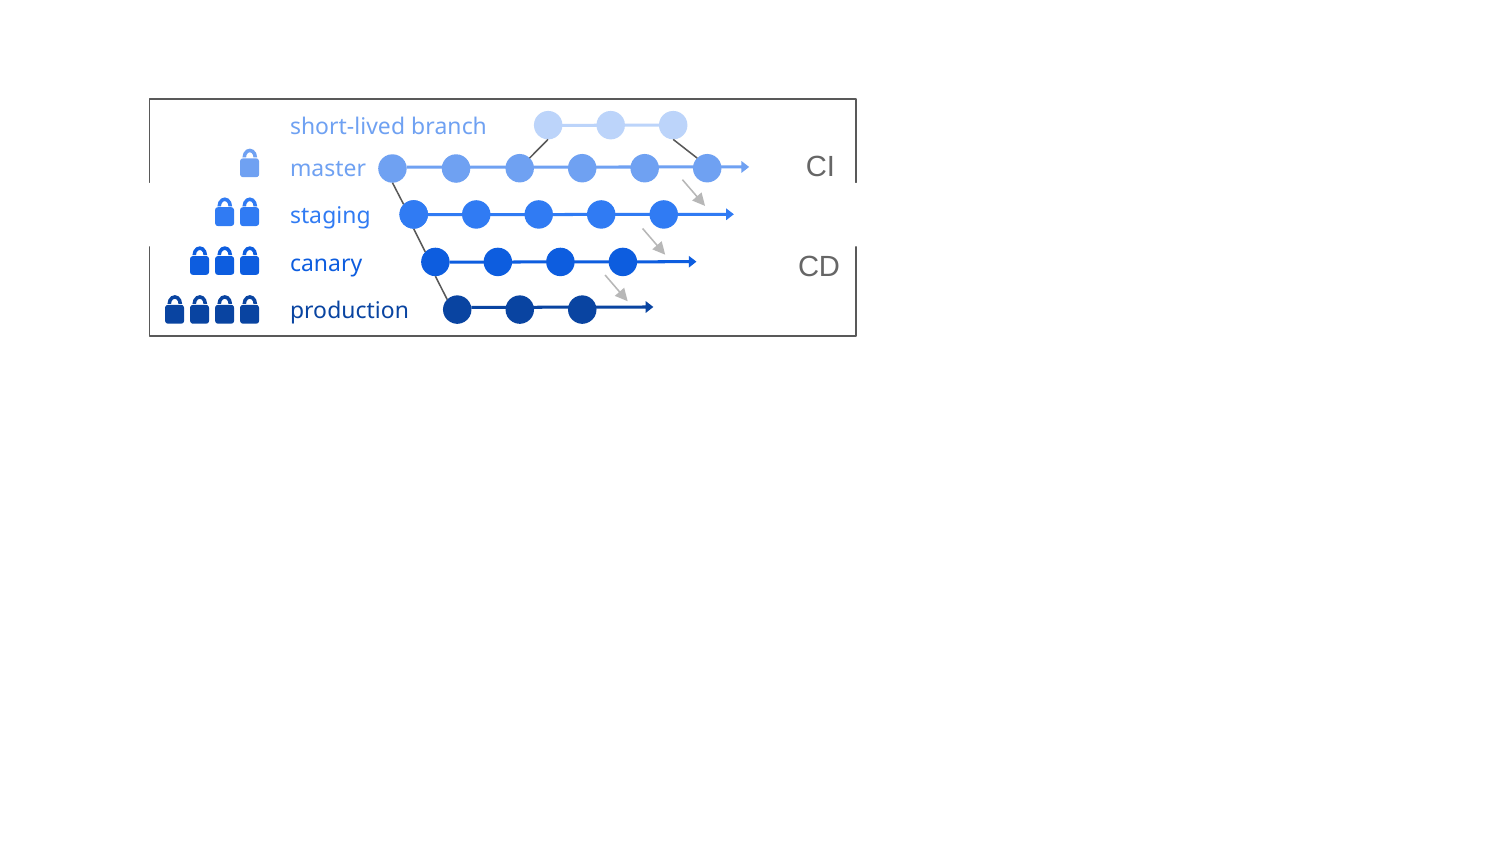

short-lived branch
CI
master
staging
CD
canary
production